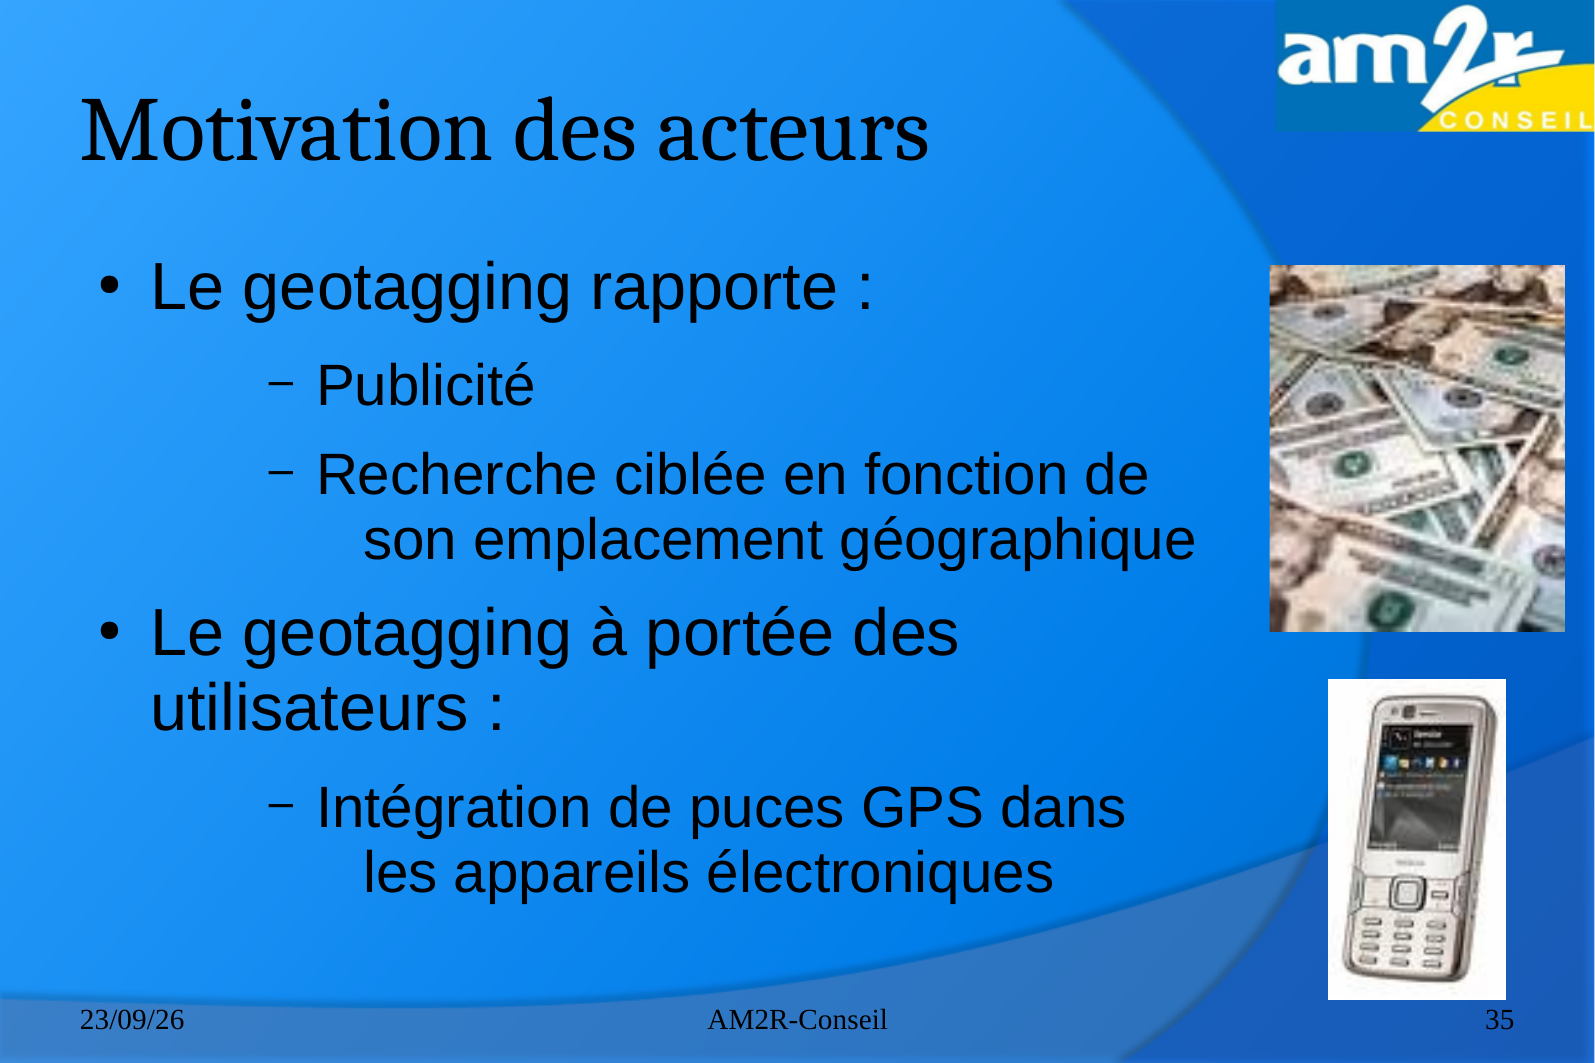

# Motivation des acteurs
Le geotagging rapporte :
Publicité
Recherche ciblée en fonction de son emplacement géographique
Le geotagging à portée des utilisateurs :
Intégration de puces GPS dans les appareils électroniques
AM2R-Conseil
35